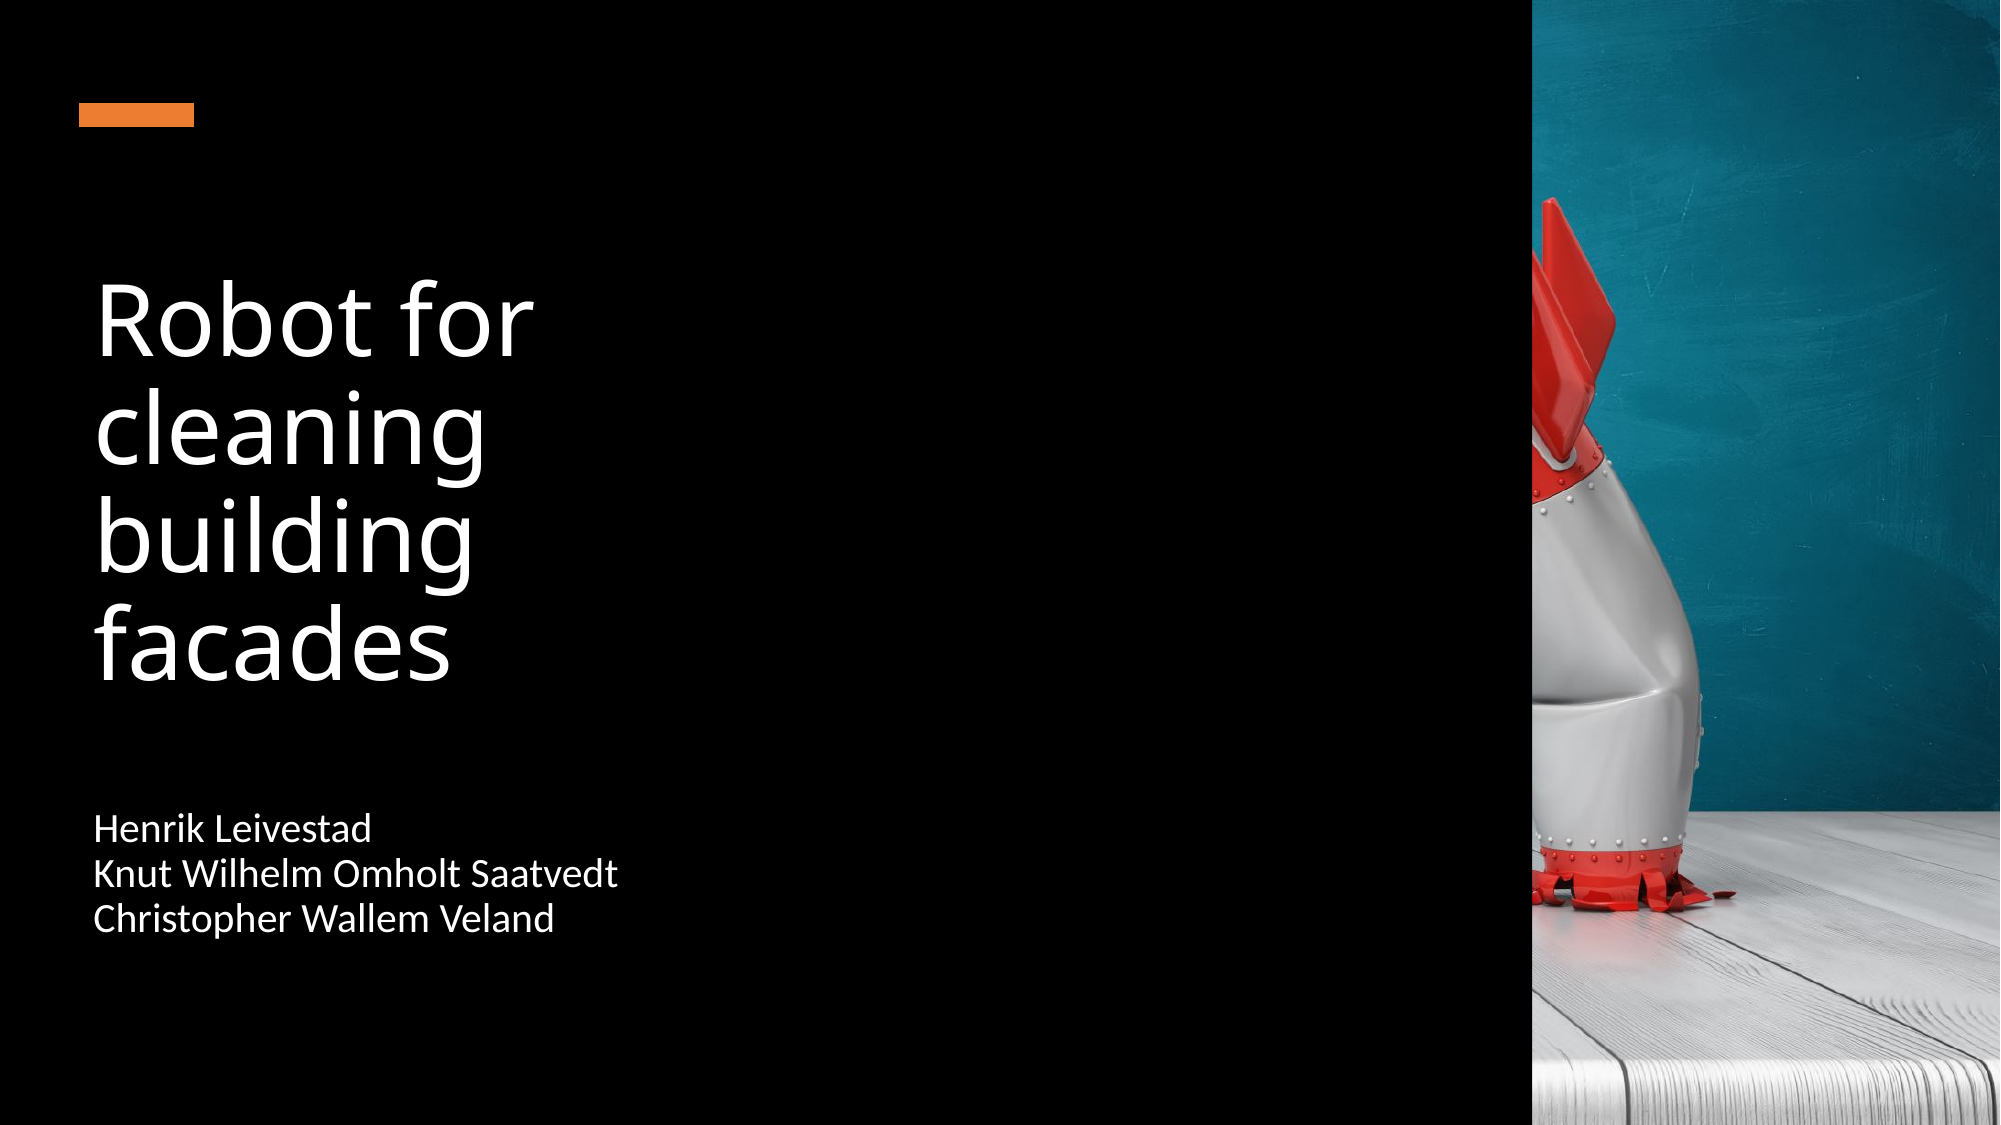

# Robot for cleaning building facades
Henrik Leivestad
Knut Wilhelm Omholt Saatvedt
Christopher Wallem Veland